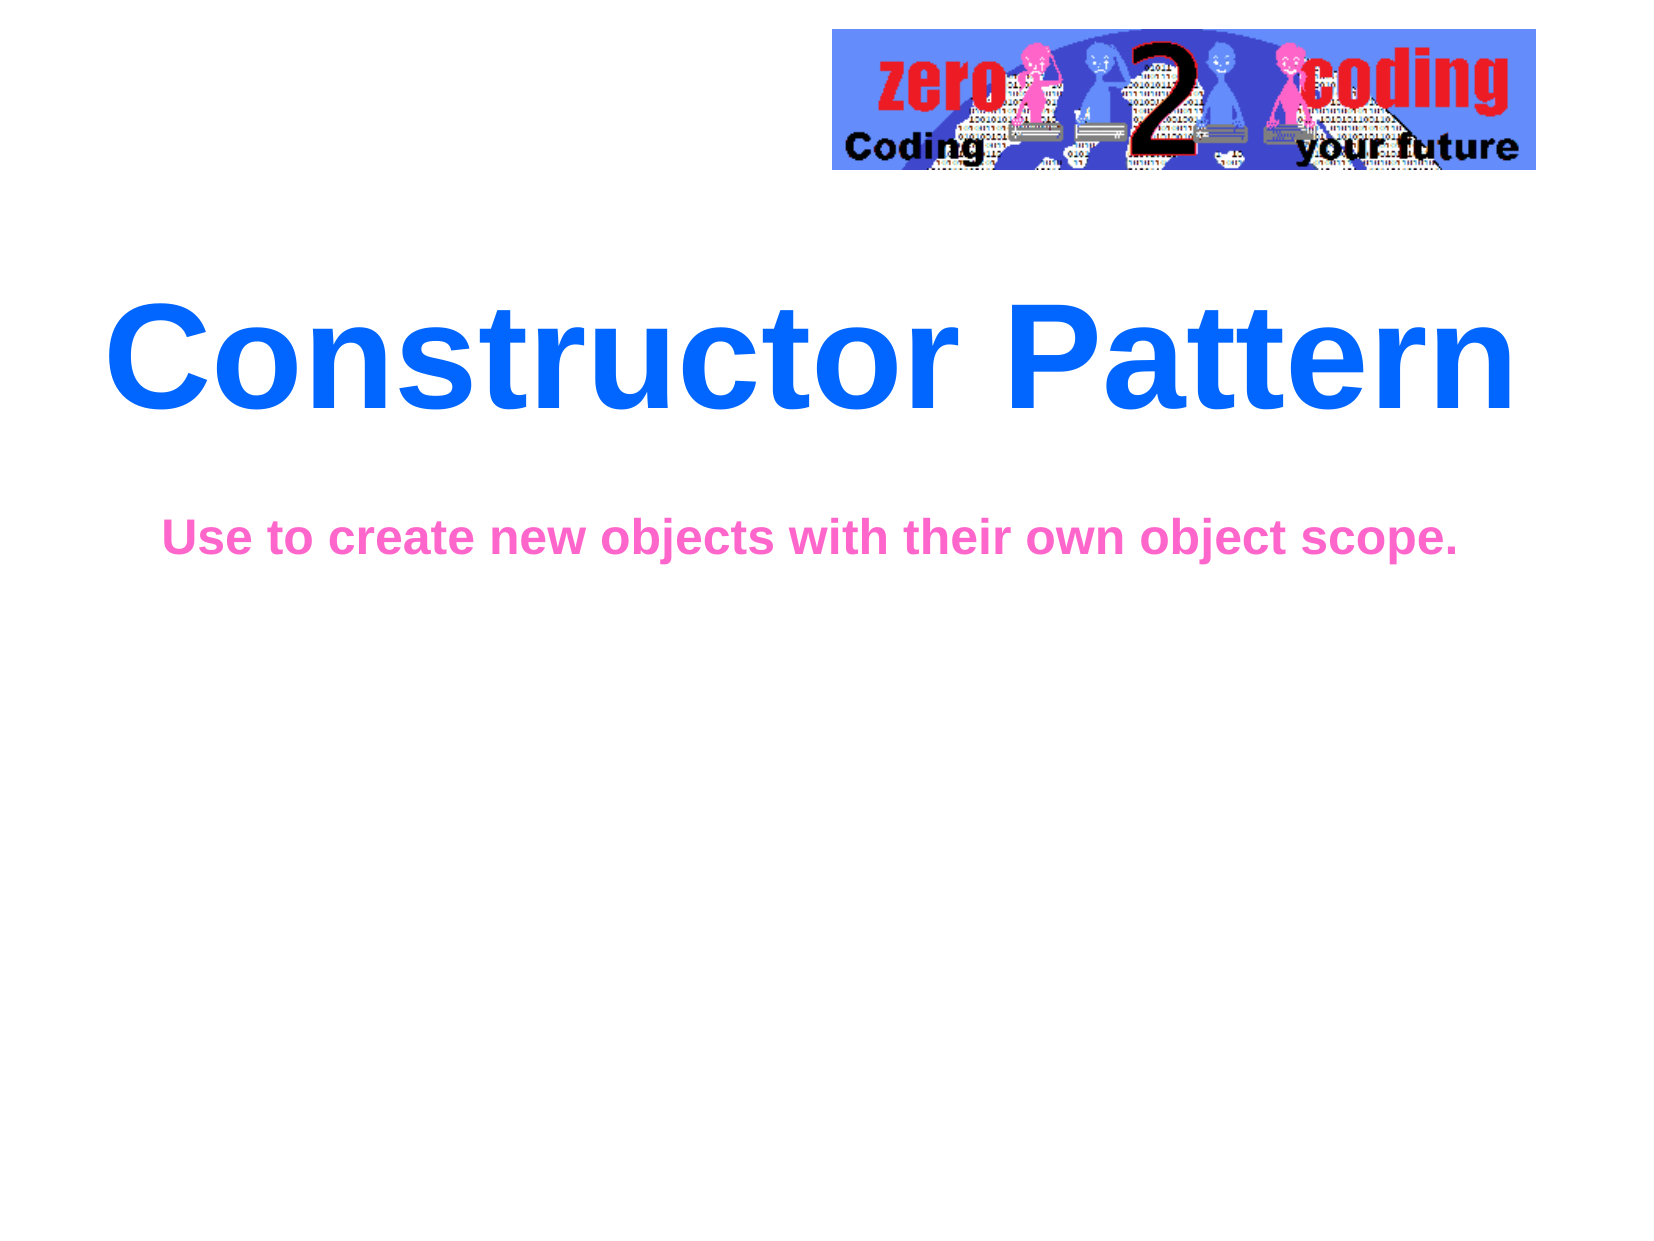

Constructor Pattern
Use to create new objects with their own object scope.